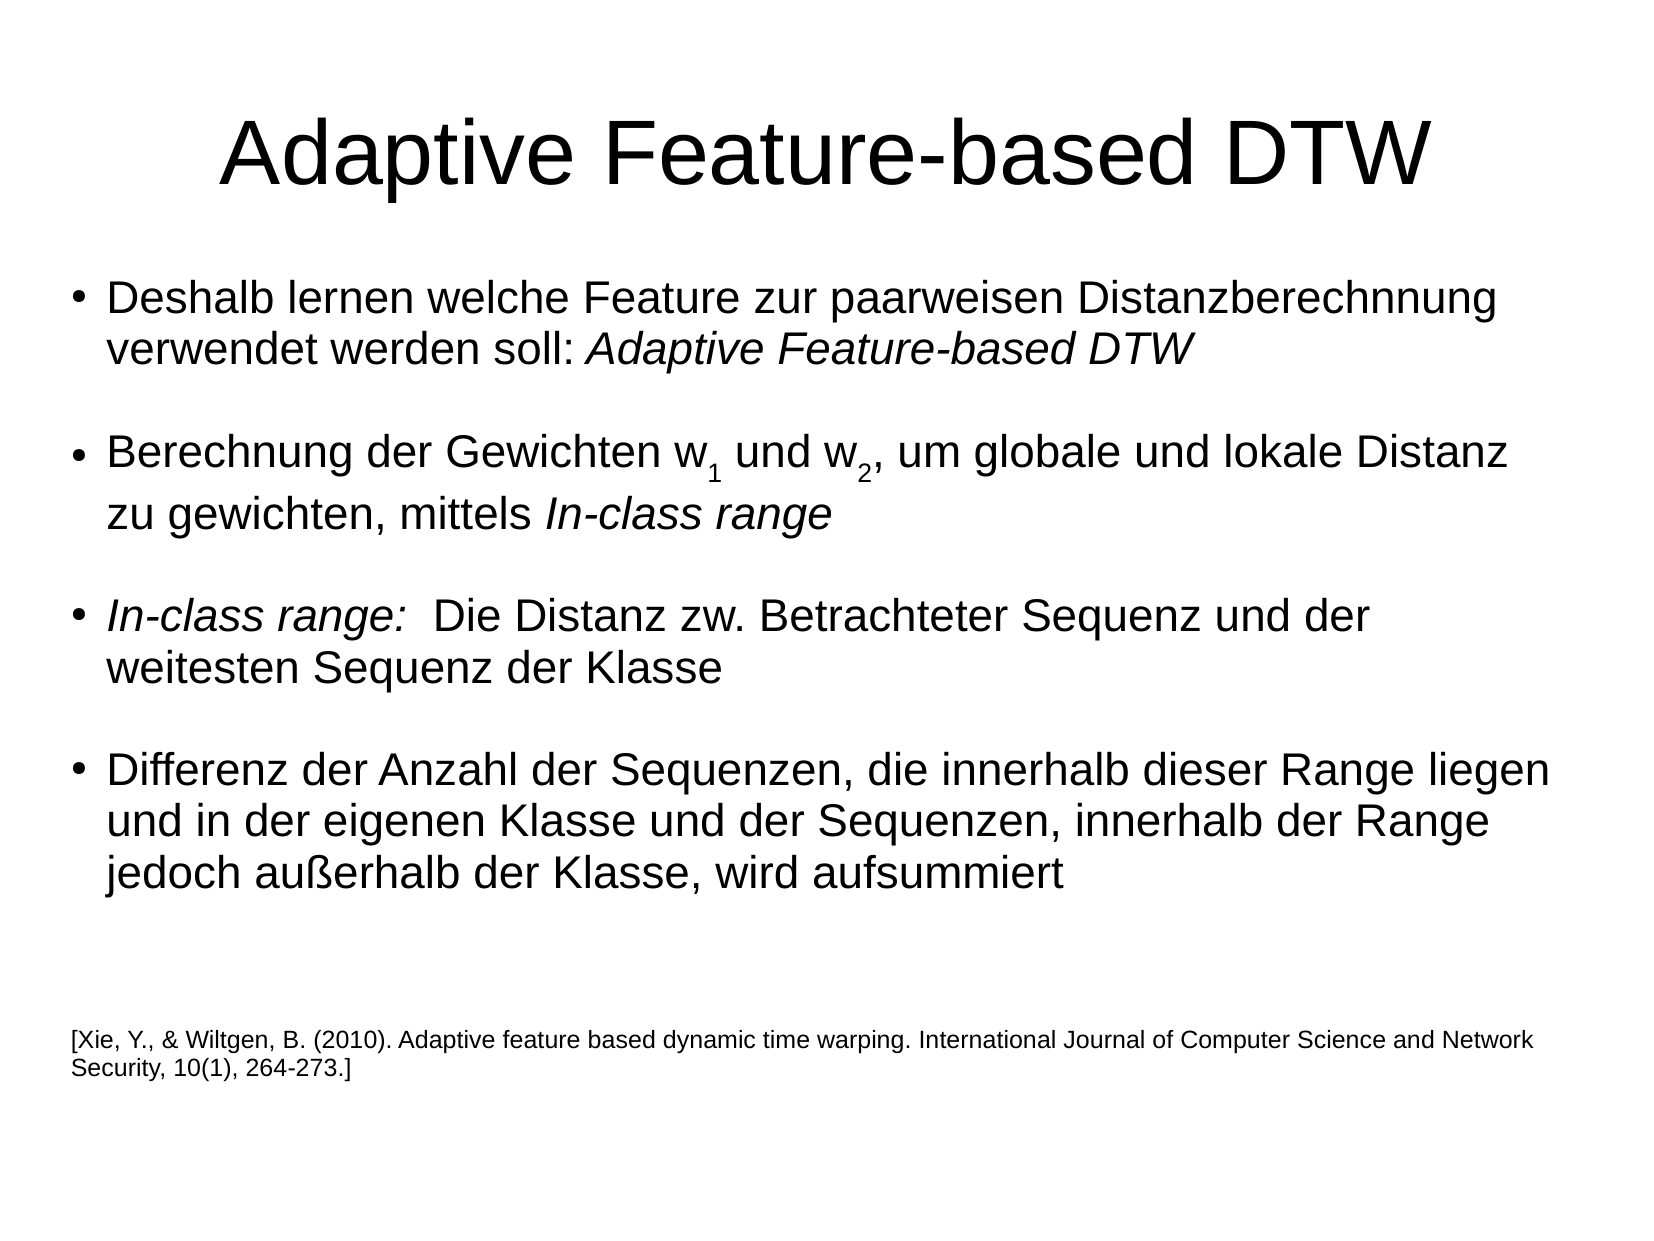

# Adaptive Feature-based DTW
Deshalb lernen welche Feature zur paarweisen Distanzberechnnung verwendet werden soll: Adaptive Feature-based DTW
Berechnung der Gewichten w1 und w2, um globale und lokale Distanz zu gewichten, mittels In-class range
In-class range: Die Distanz zw. Betrachteter Sequenz und der weitesten Sequenz der Klasse
Differenz der Anzahl der Sequenzen, die innerhalb dieser Range liegen und in der eigenen Klasse und der Sequenzen, innerhalb der Range jedoch außerhalb der Klasse, wird aufsummiert
[Xie, Y., & Wiltgen, B. (2010). Adaptive feature based dynamic time warping. International Journal of Computer Science and Network Security, 10(1), 264-273.]